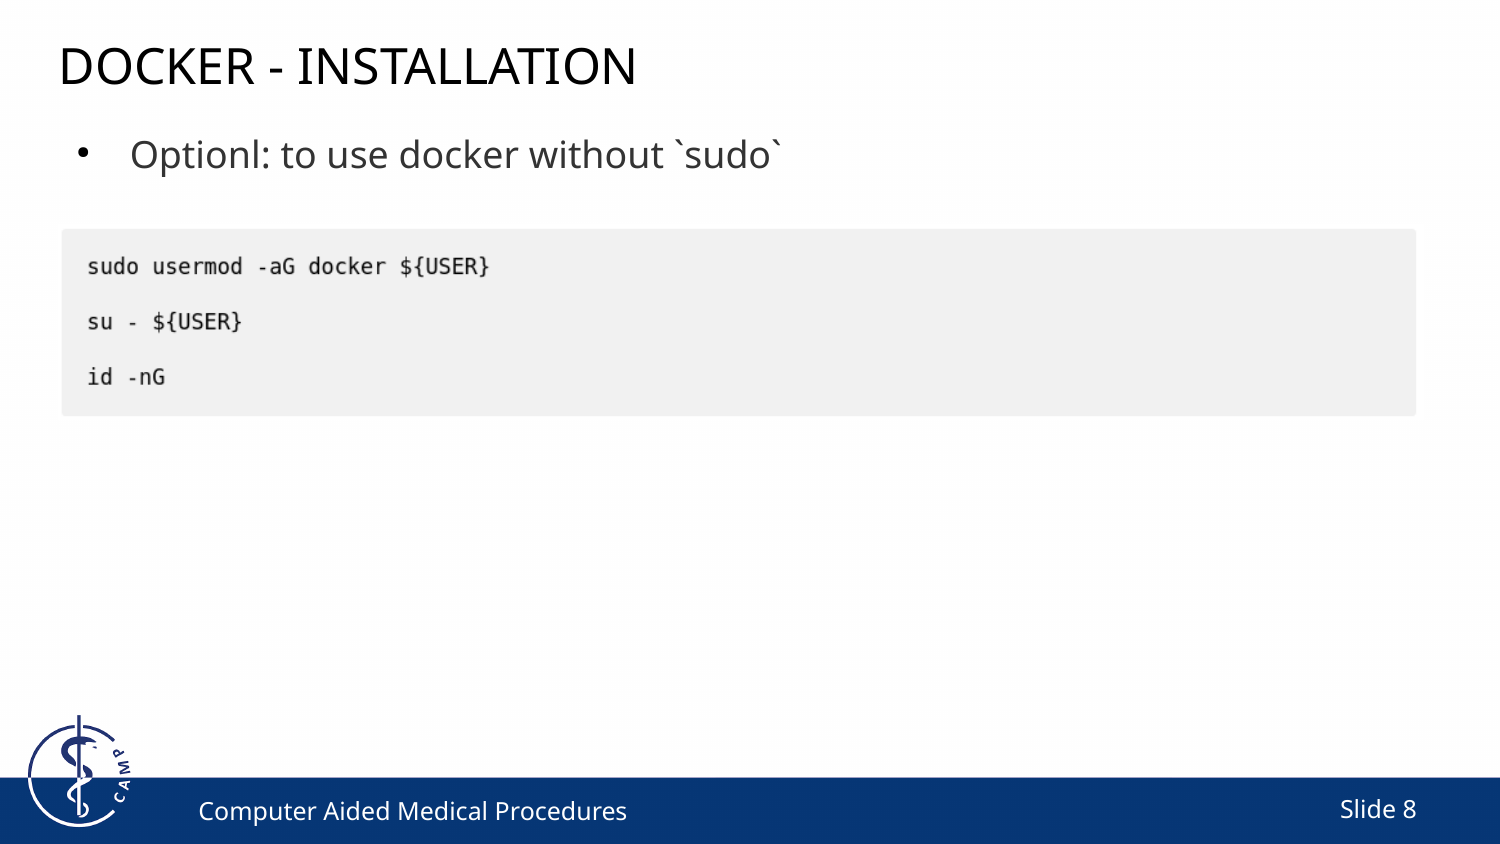

# DOCKER - INSTALLATION
Optionl: to use docker without `sudo`
Computer Aided Medical Procedures
Slide